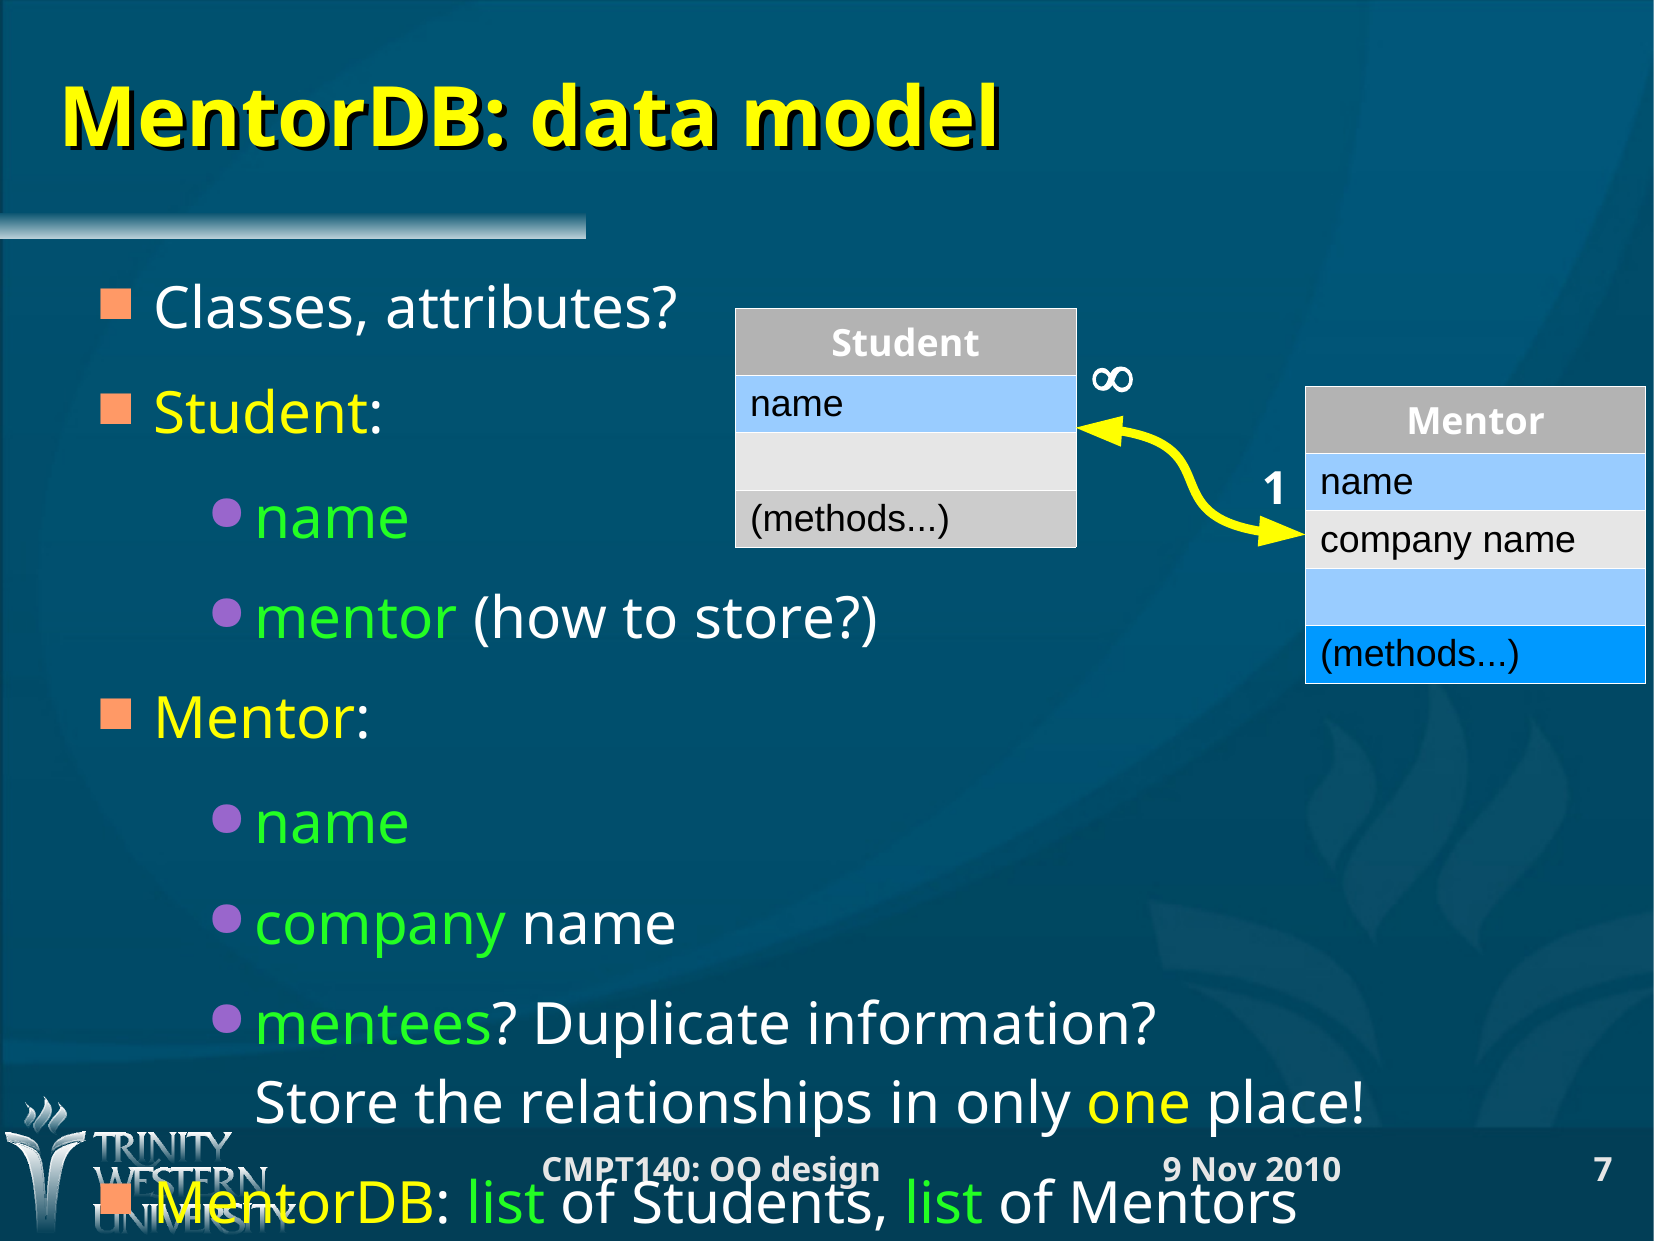

# MentorDB: data model
Classes, attributes?
Student:
name
mentor (how to store?)
Mentor:
name
company name
mentees? Duplicate information?
Store the relationships in only one place!
MentorDB: list of Students, list of Mentors
| Student |
| --- |
| name |
| |
| (methods...) |
¥
| Mentor |
| --- |
| name |
| company name |
| |
| (methods...) |
1
CMPT140: OO design
9 Nov 2010
7